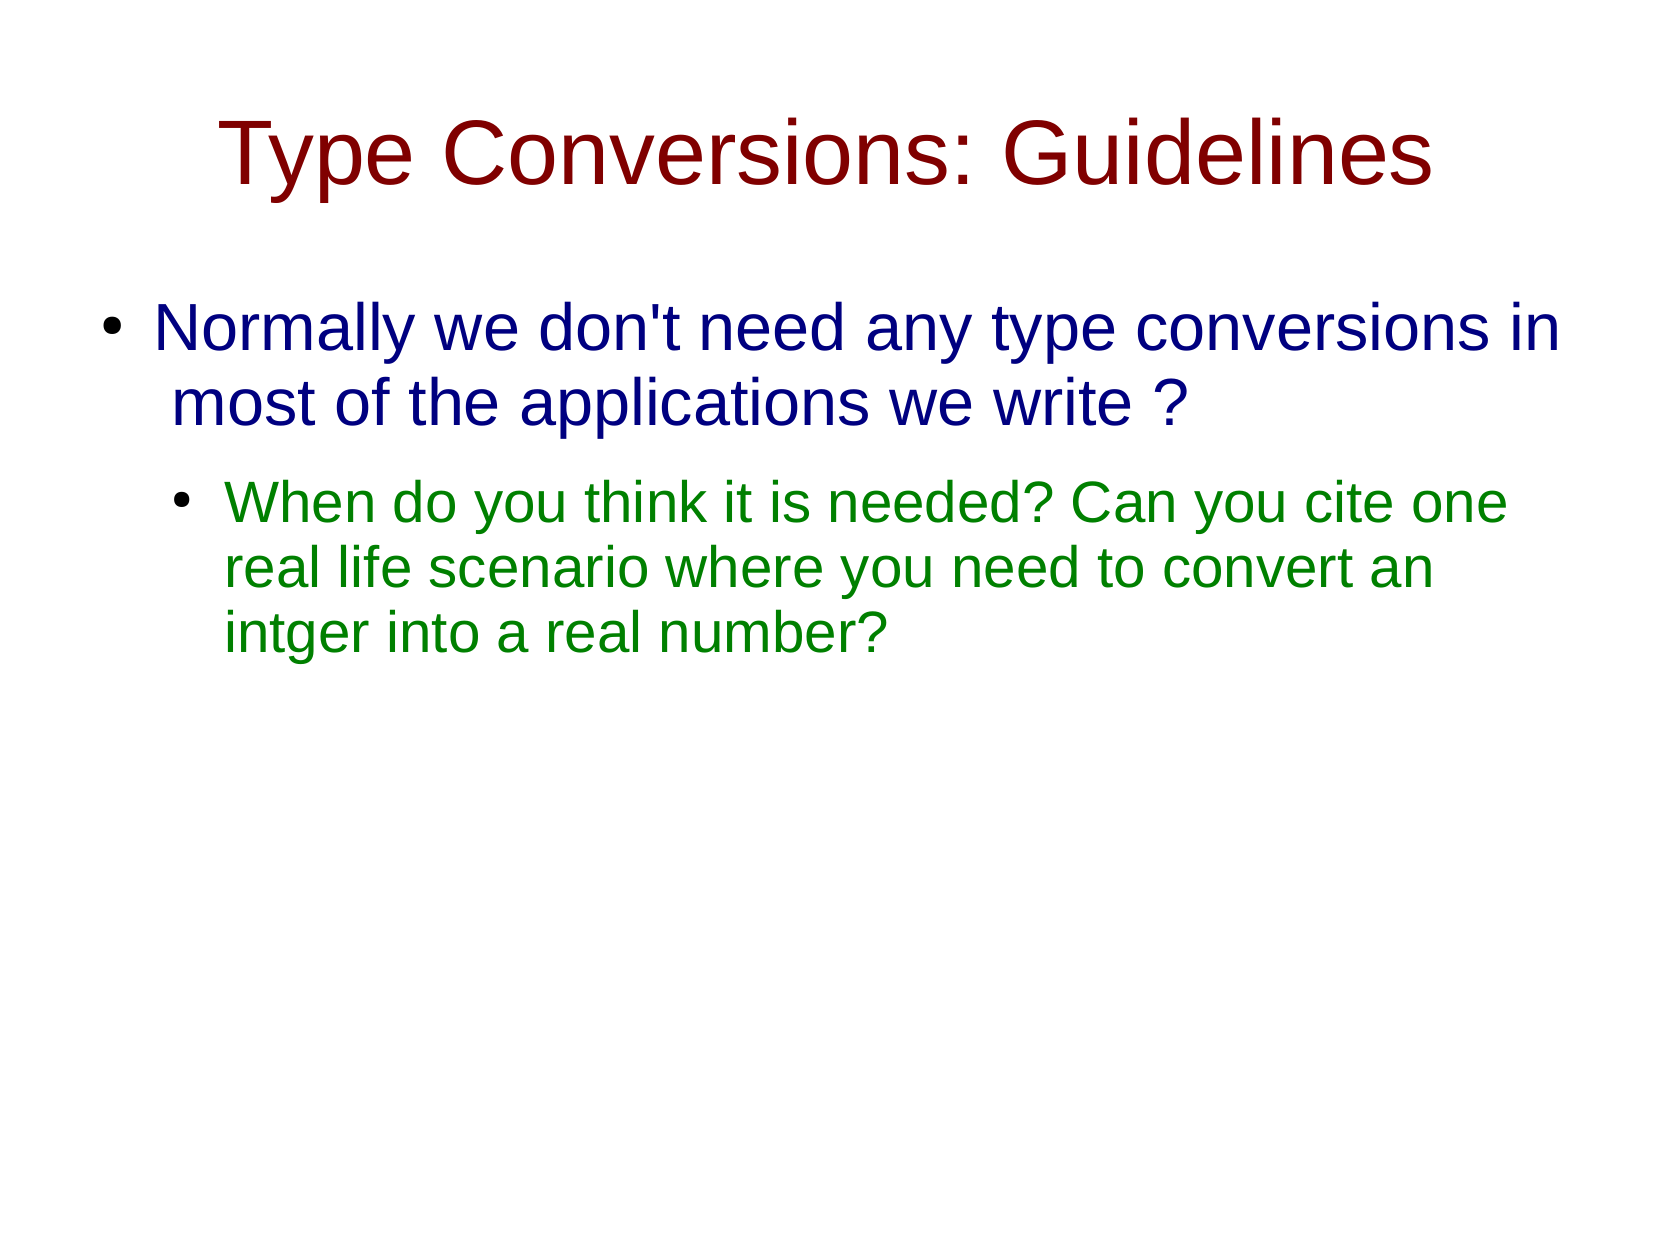

# Type Conversions: Guidelines
Normally we don't need any type conversions in most of the applications we write ?
When do you think it is needed? Can you cite one real life scenario where you need to convert an intger into a real number?